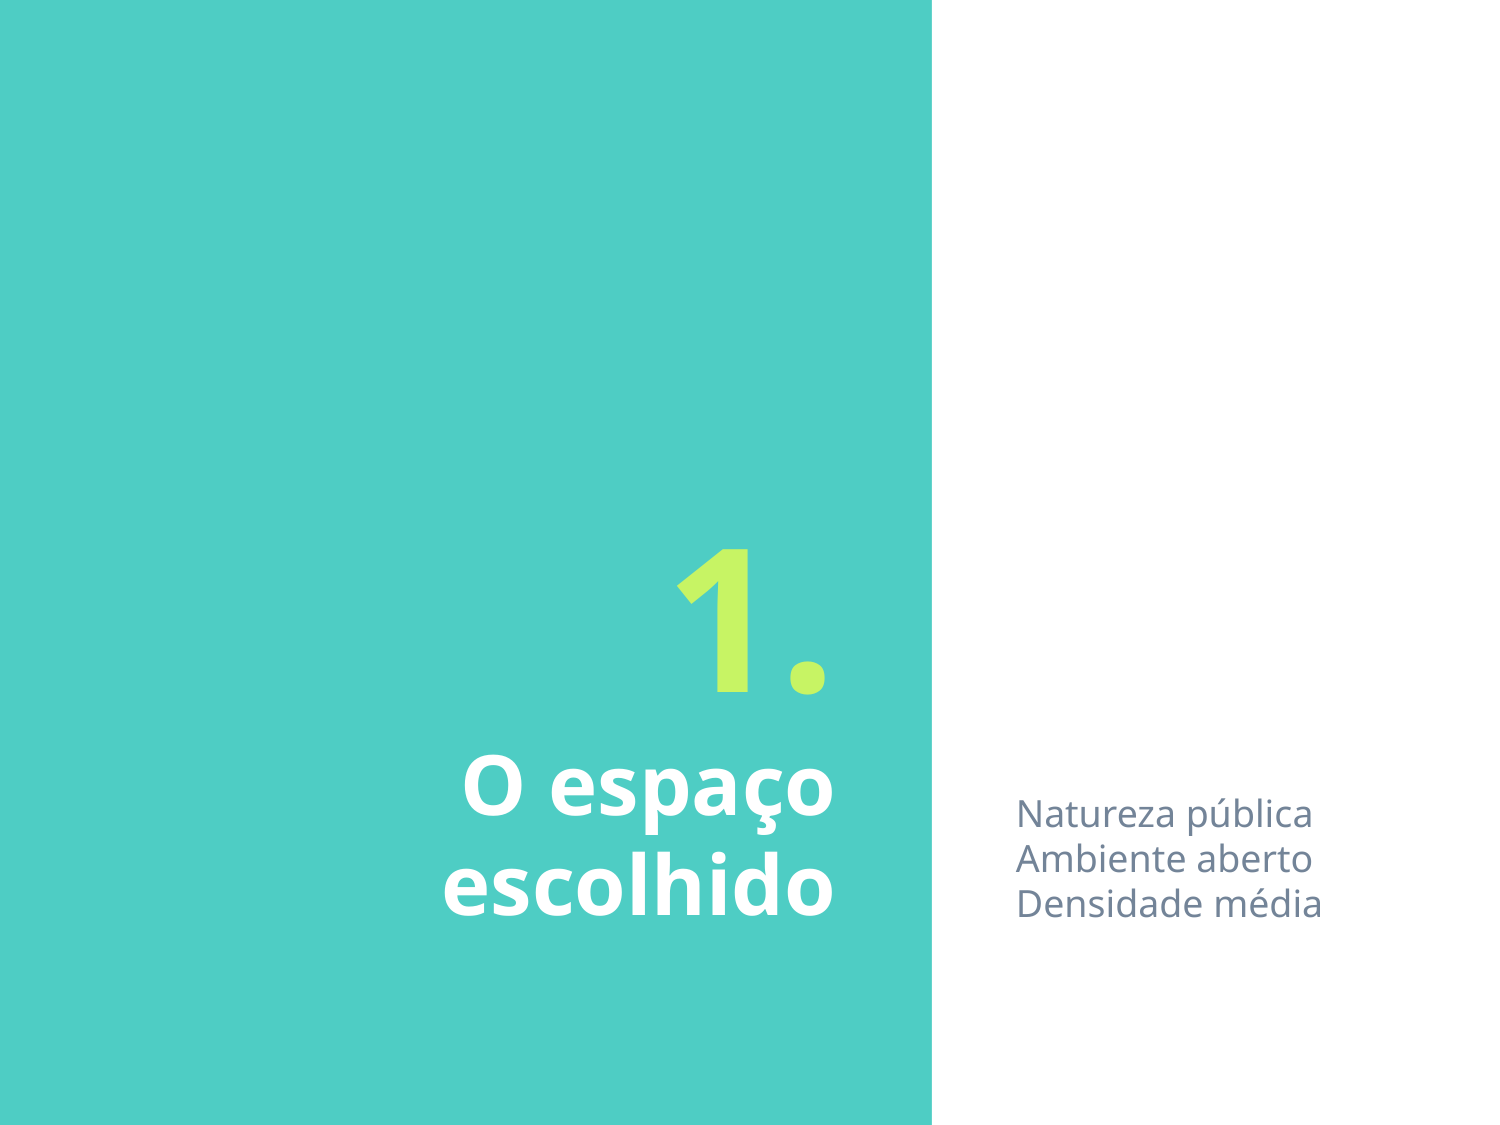

Natureza pública
Ambiente aberto
Densidade média
# 1. O espaço escolhido